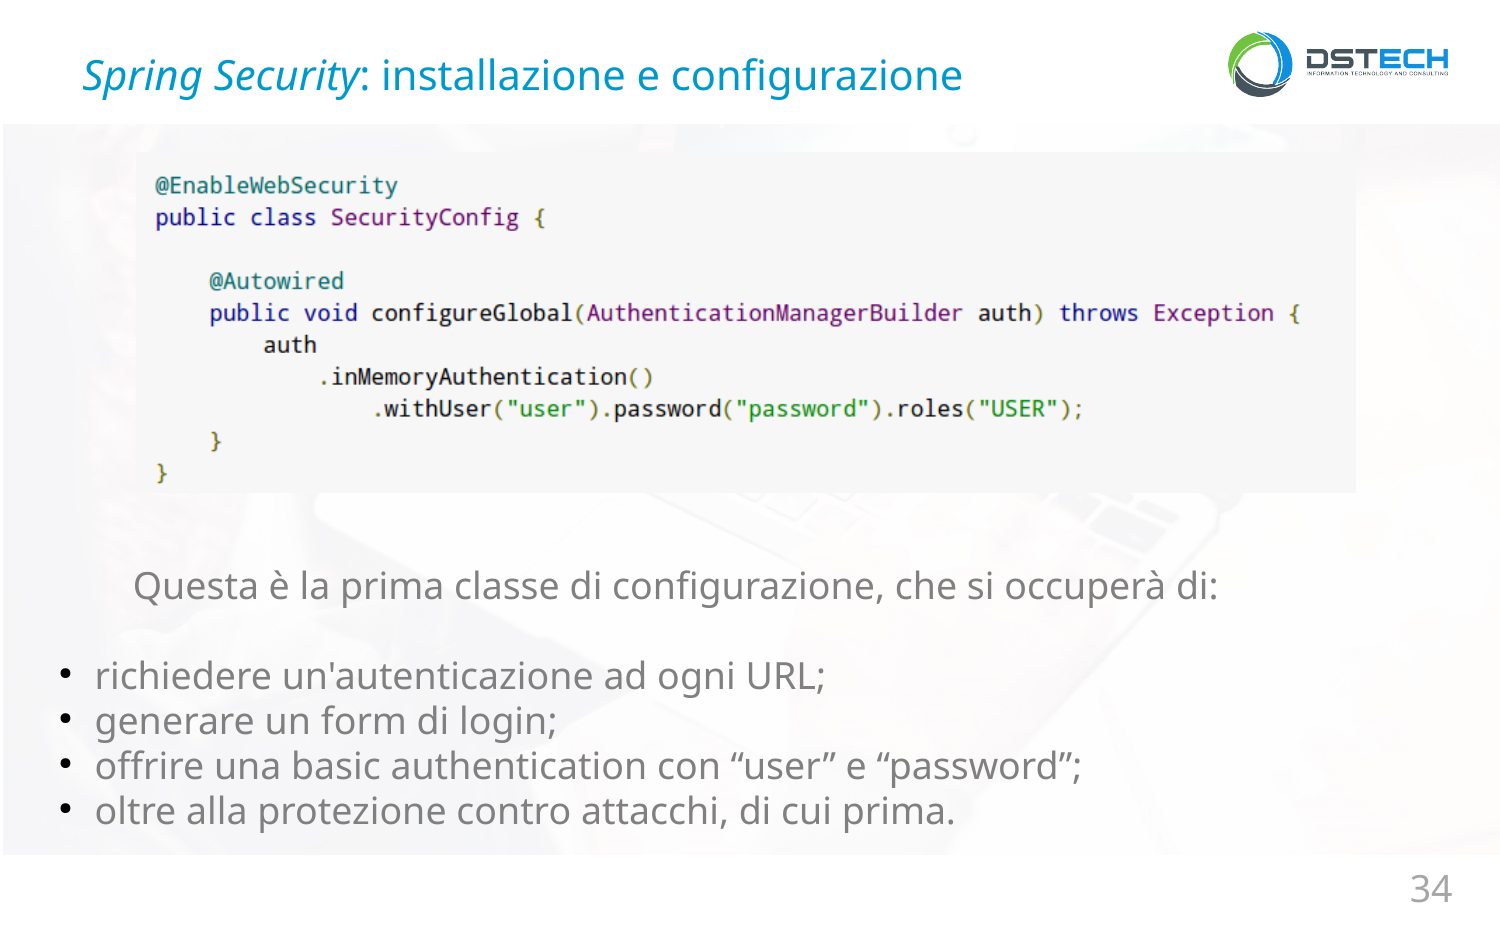

Spring Security: installazione e configurazione
	Questa è la prima classe di configurazione, che si occuperà di:
richiedere un'autenticazione ad ogni URL;
generare un form di login;
offrire una basic authentication con “user” e “password”;
oltre alla protezione contro attacchi, di cui prima.
34